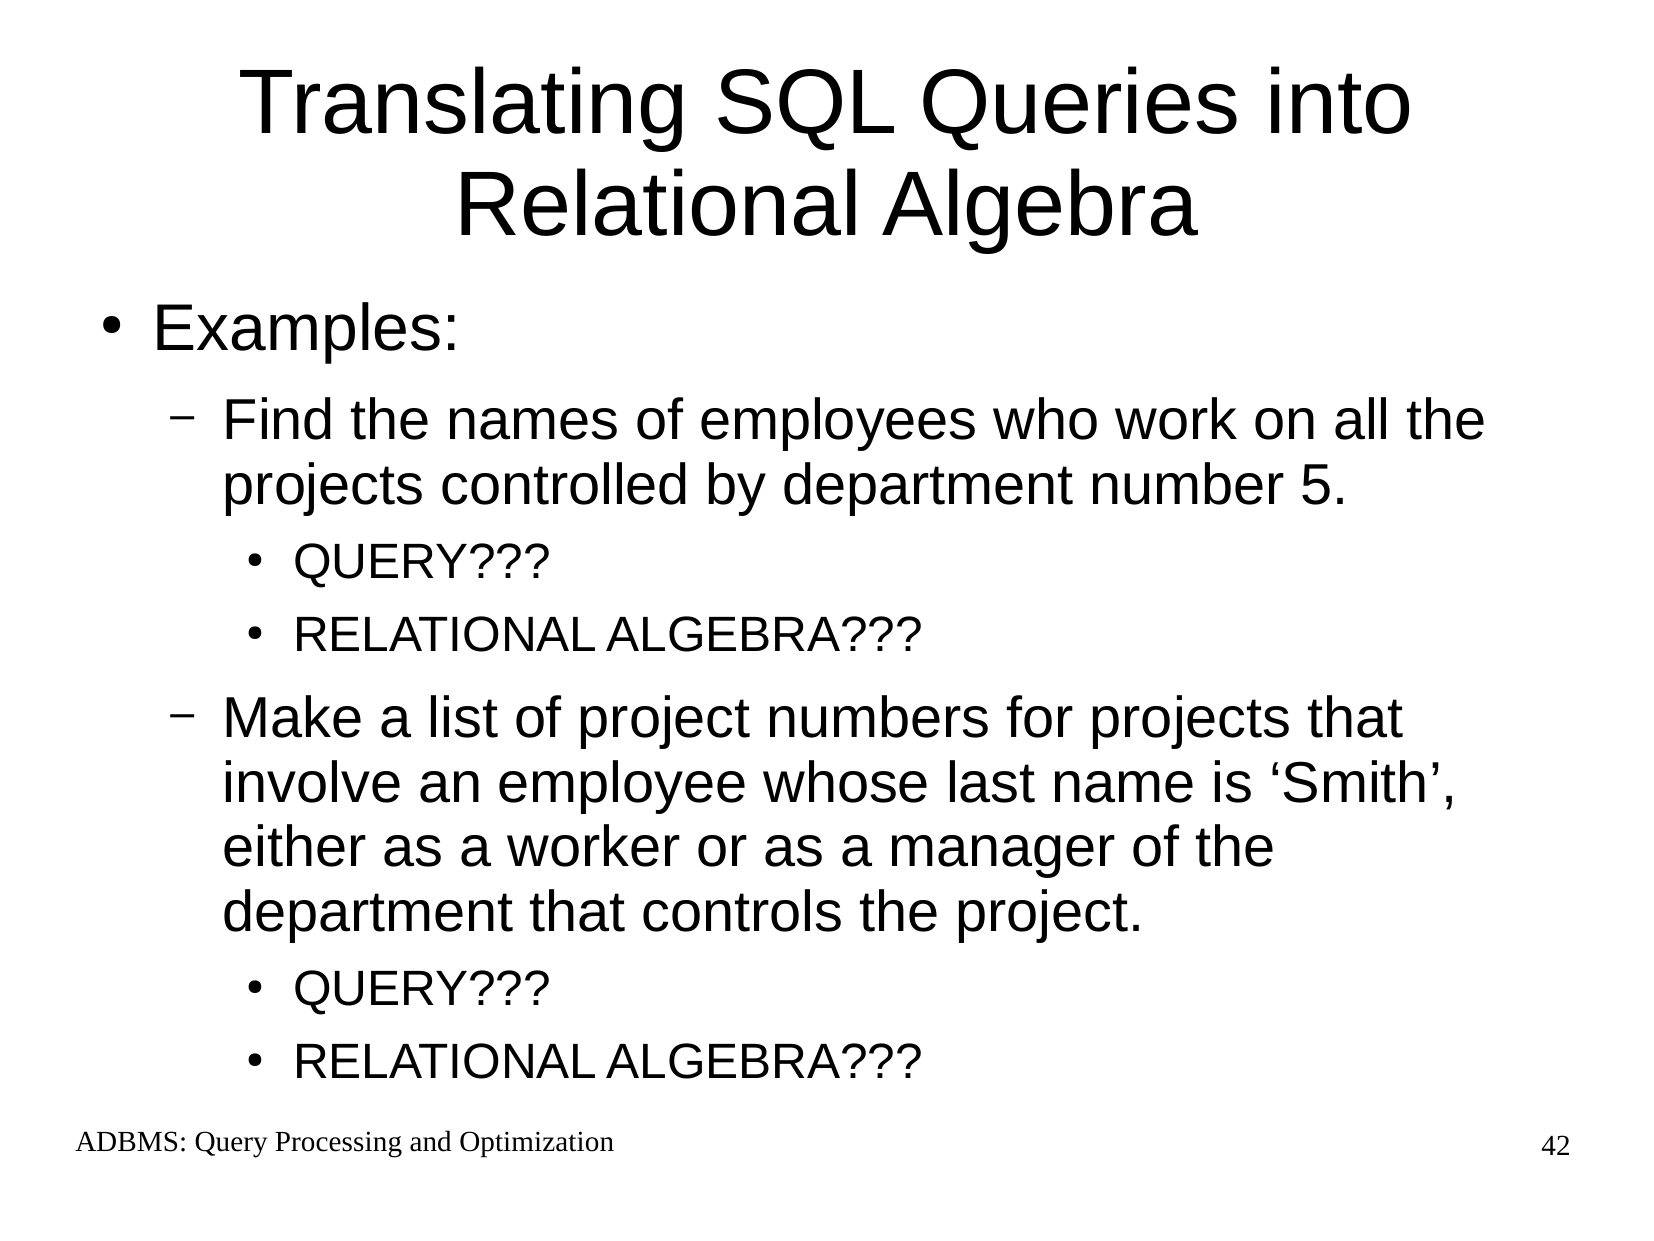

# Translating SQL Queries into Relational Algebra
Examples:
Find the names of employees who work on all the projects controlled by department number 5.
QUERY???
RELATIONAL ALGEBRA???
Make a list of project numbers for projects that involve an employee whose last name is ‘Smith’, either as a worker or as a manager of the department that controls the project.
QUERY???
RELATIONAL ALGEBRA???